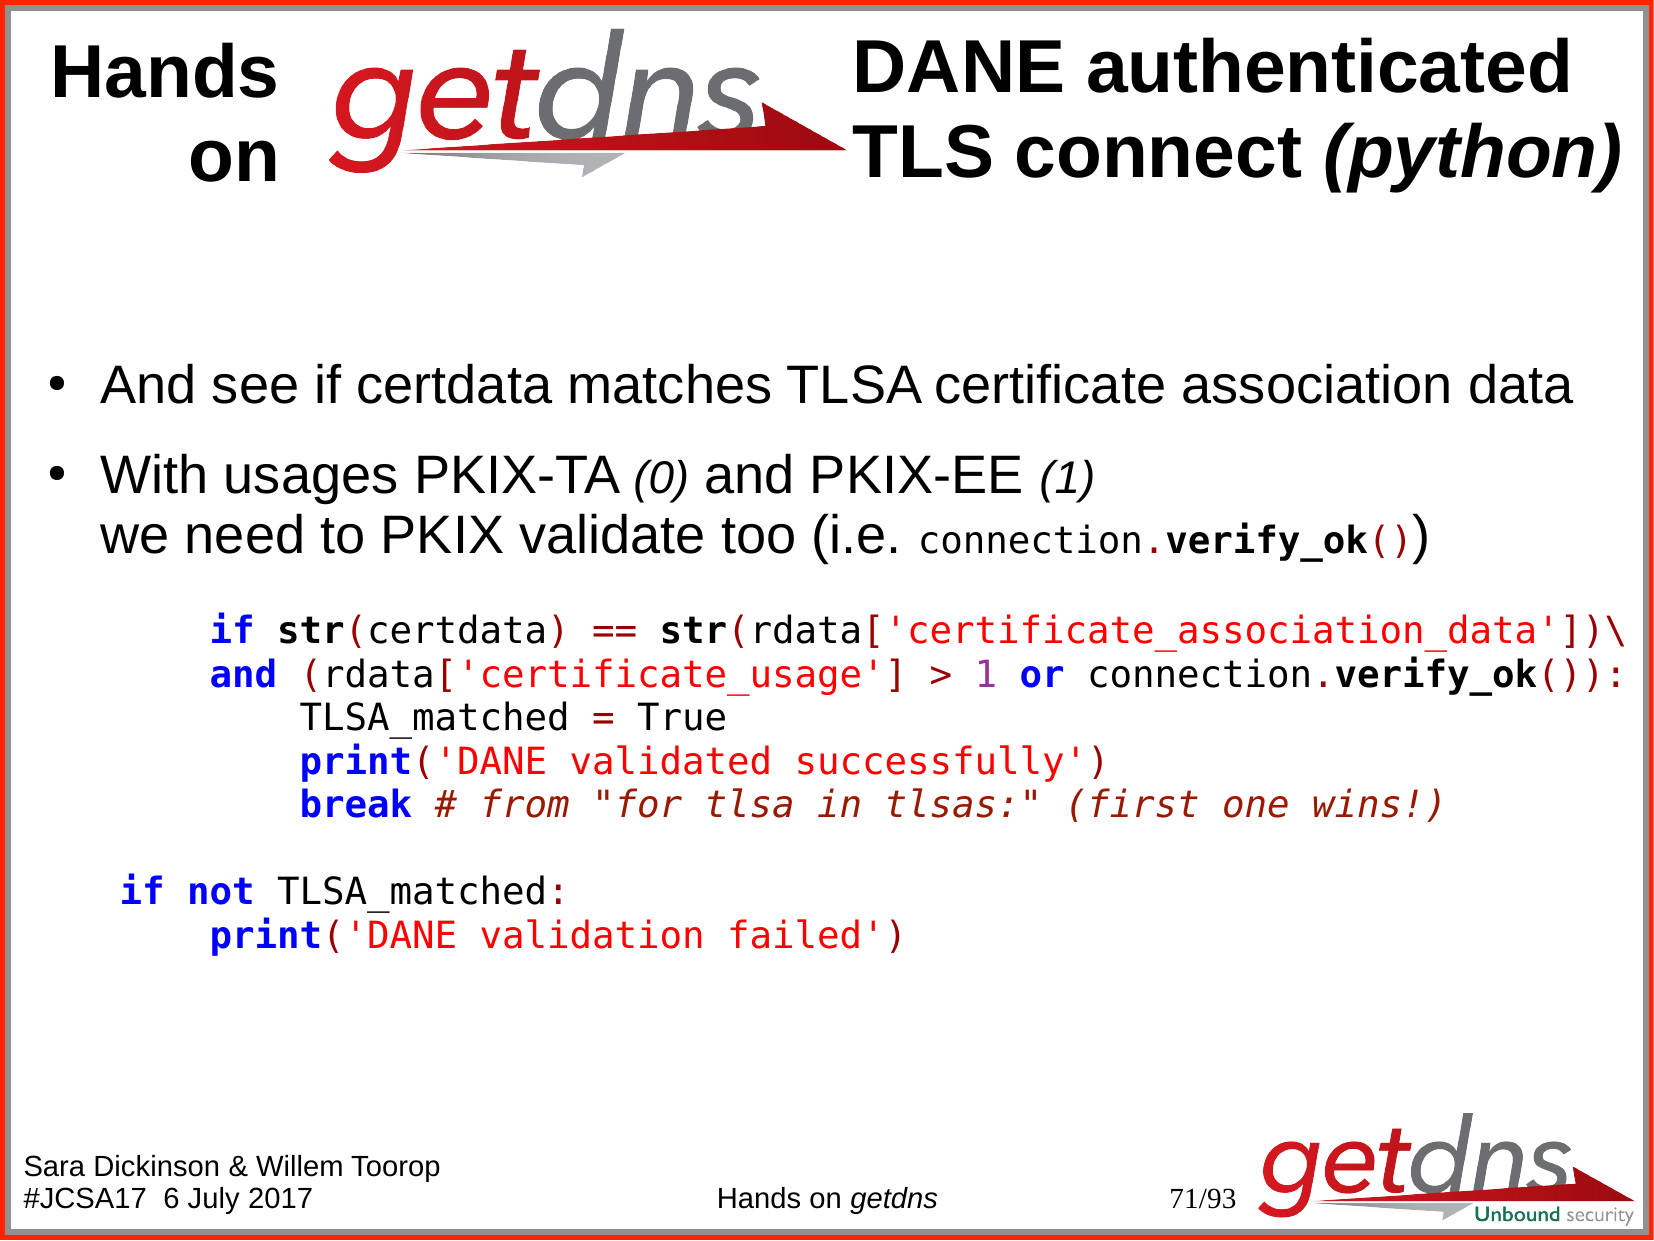

Hands on
DANE authenticated
TLS connect (python)
# And see if certdata matches TLSA certificate association data
With usages PKIX-TA (0) and PKIX-EE (1)
we need to PKIX validate too (i.e. connection.verify_ok())
 if str(certdata) == str(rdata['certificate_association_data'])\
 and (rdata['certificate_usage'] > 1 or connection.verify_ok()):
 TLSA_matched = True
 print('DANE validated successfully')
 break # from "for tlsa in tlsas:" (first one wins!)
 if not TLSA_matched:
 print('DANE validation failed')
71